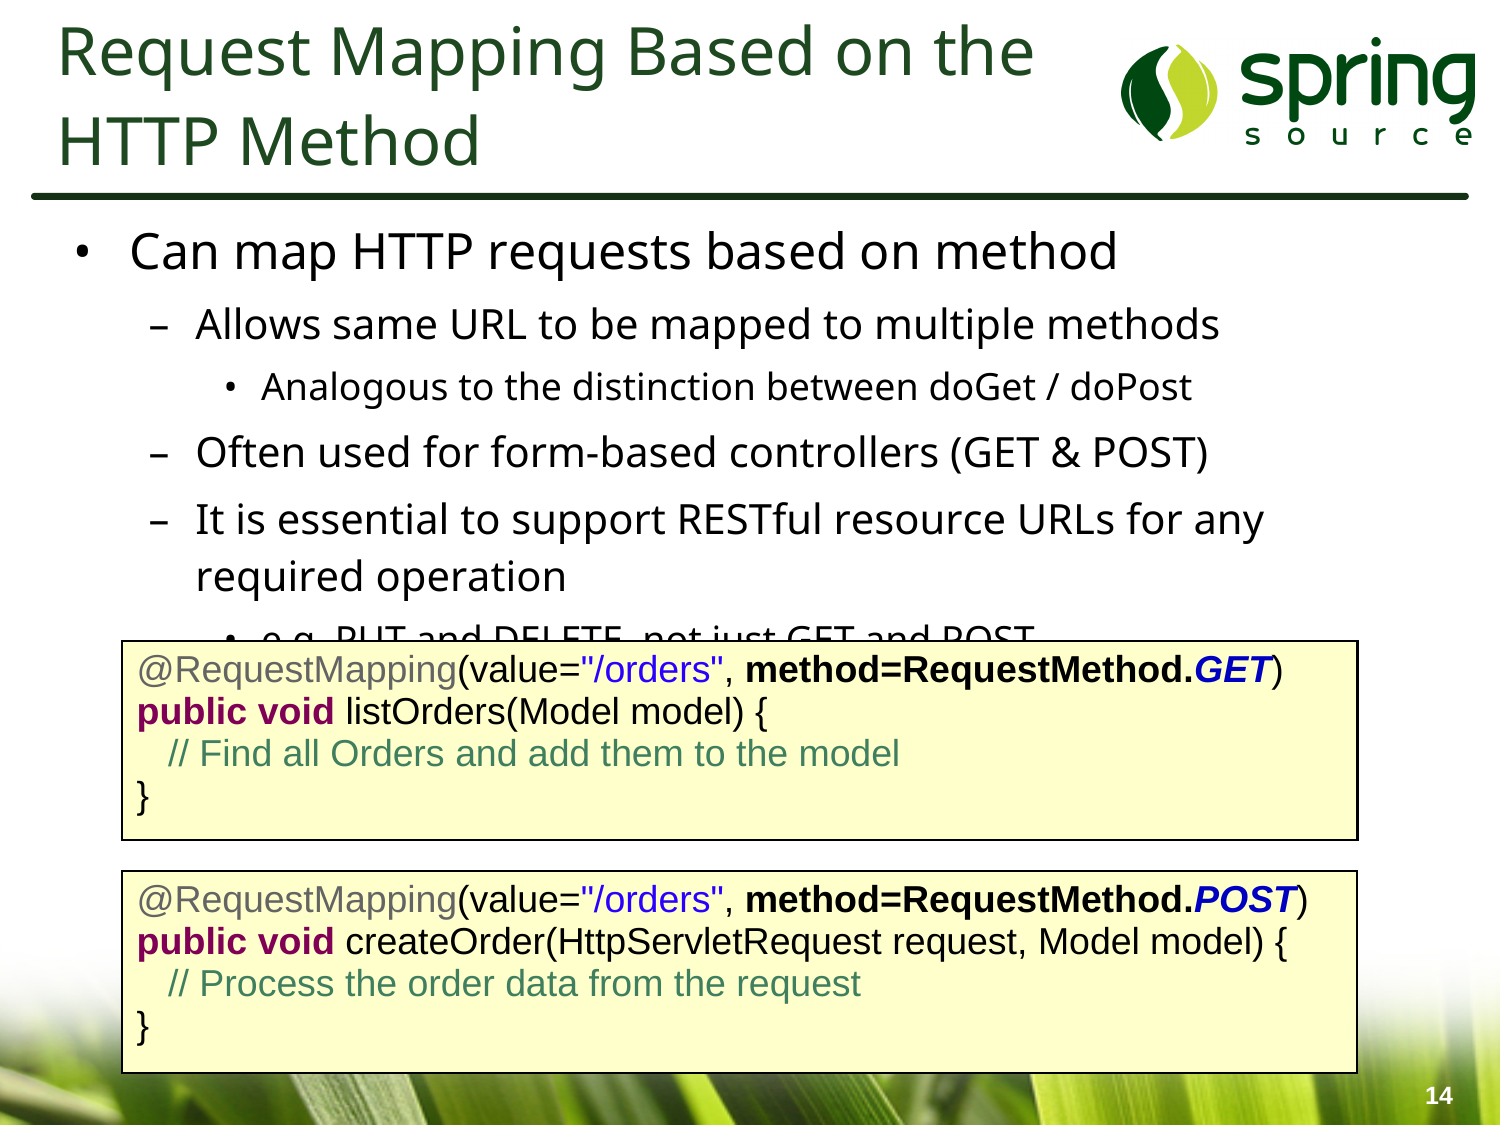

# Request Mapping Based on the HTTP Method
Can map HTTP requests based on method
Allows same URL to be mapped to multiple methods
Analogous to the distinction between doGet / doPost
Often used for form-based controllers (GET & POST)
It is essential to support RESTful resource URLs for any required operation
e.g. PUT and DELETE, not just GET and POST
@RequestMapping(value="/orders", method=RequestMethod.GET)
public void listOrders(Model model) {
 // Find all Orders and add them to the model
}
@RequestMapping(value="/orders", method=RequestMethod.POST)
public void createOrder(HttpServletRequest request, Model model) {
 // Process the order data from the request
}